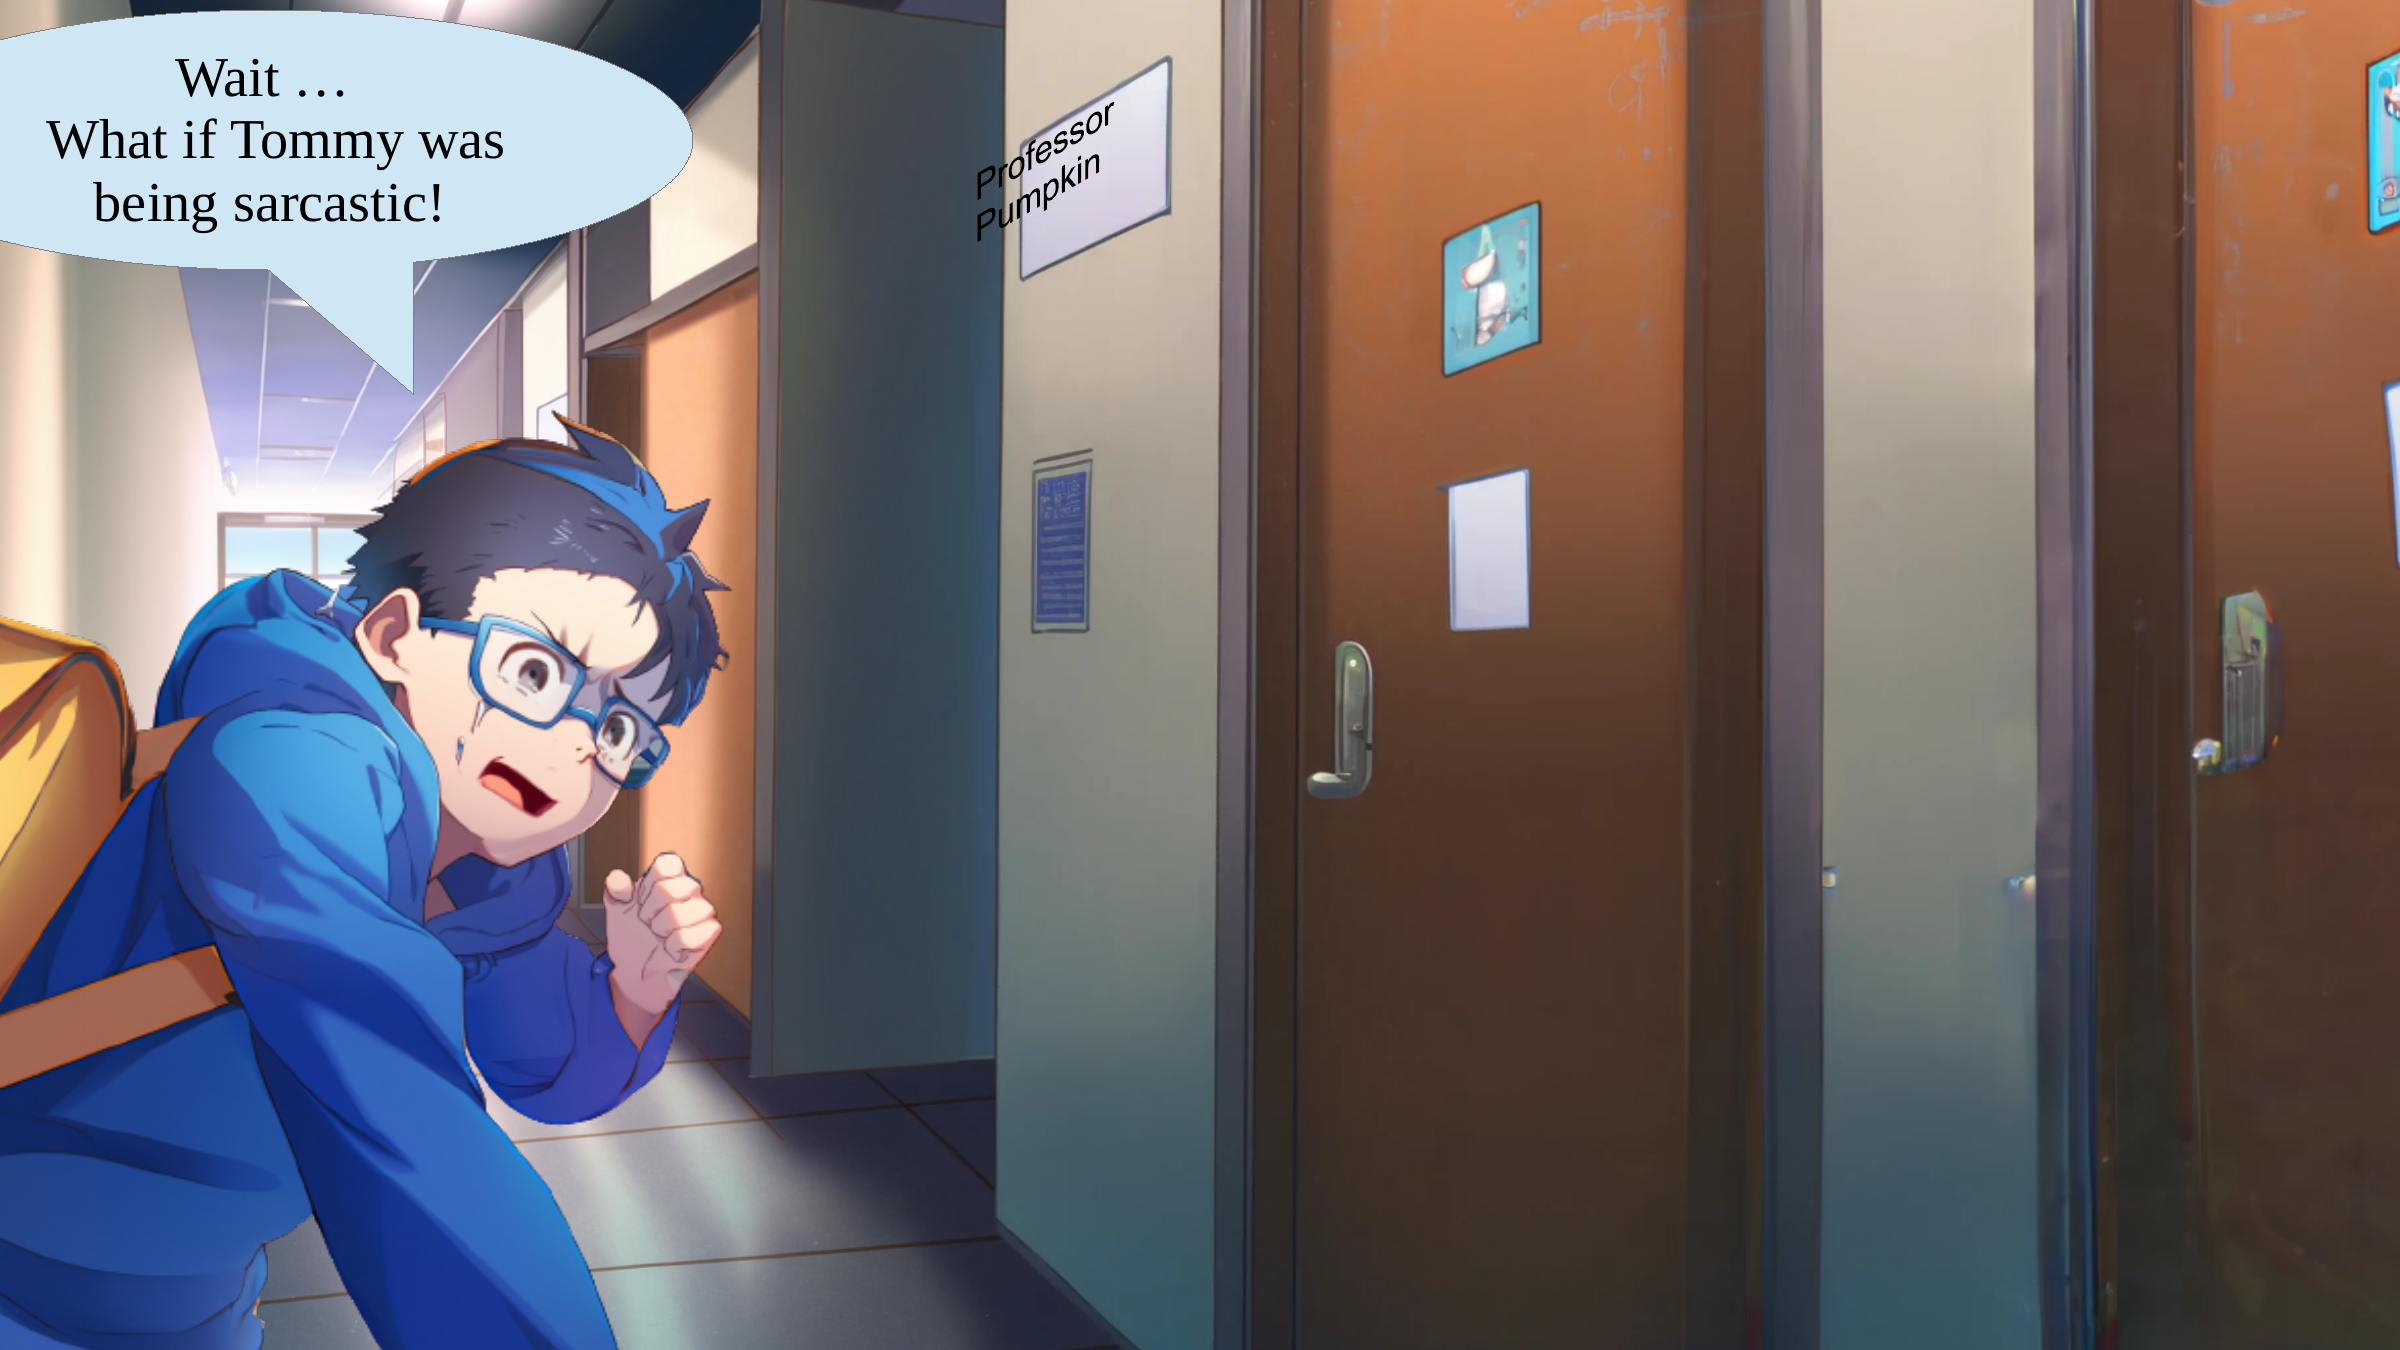

Wait …
 What if Tommy was
being sarcastic!